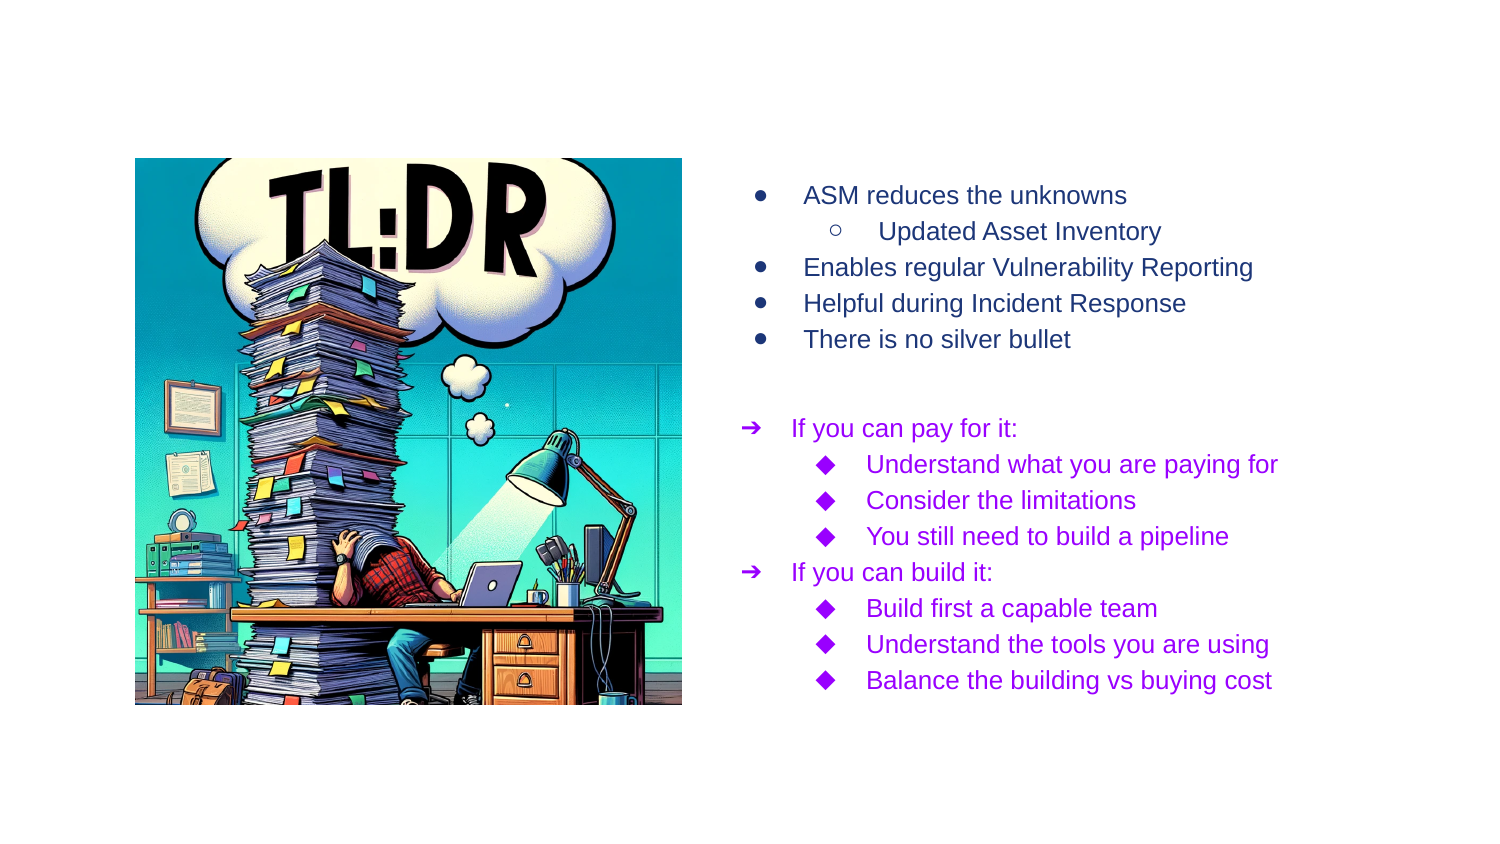

# ASM reduces the unknowns
Updated Asset Inventory
Enables regular Vulnerability Reporting
Helpful during Incident Response
There is no silver bullet
If you can pay for it:
Understand what you are paying for
Consider the limitations
You still need to build a pipeline
If you can build it:
Build first a capable team
Understand the tools you are using
Balance the building vs buying cost